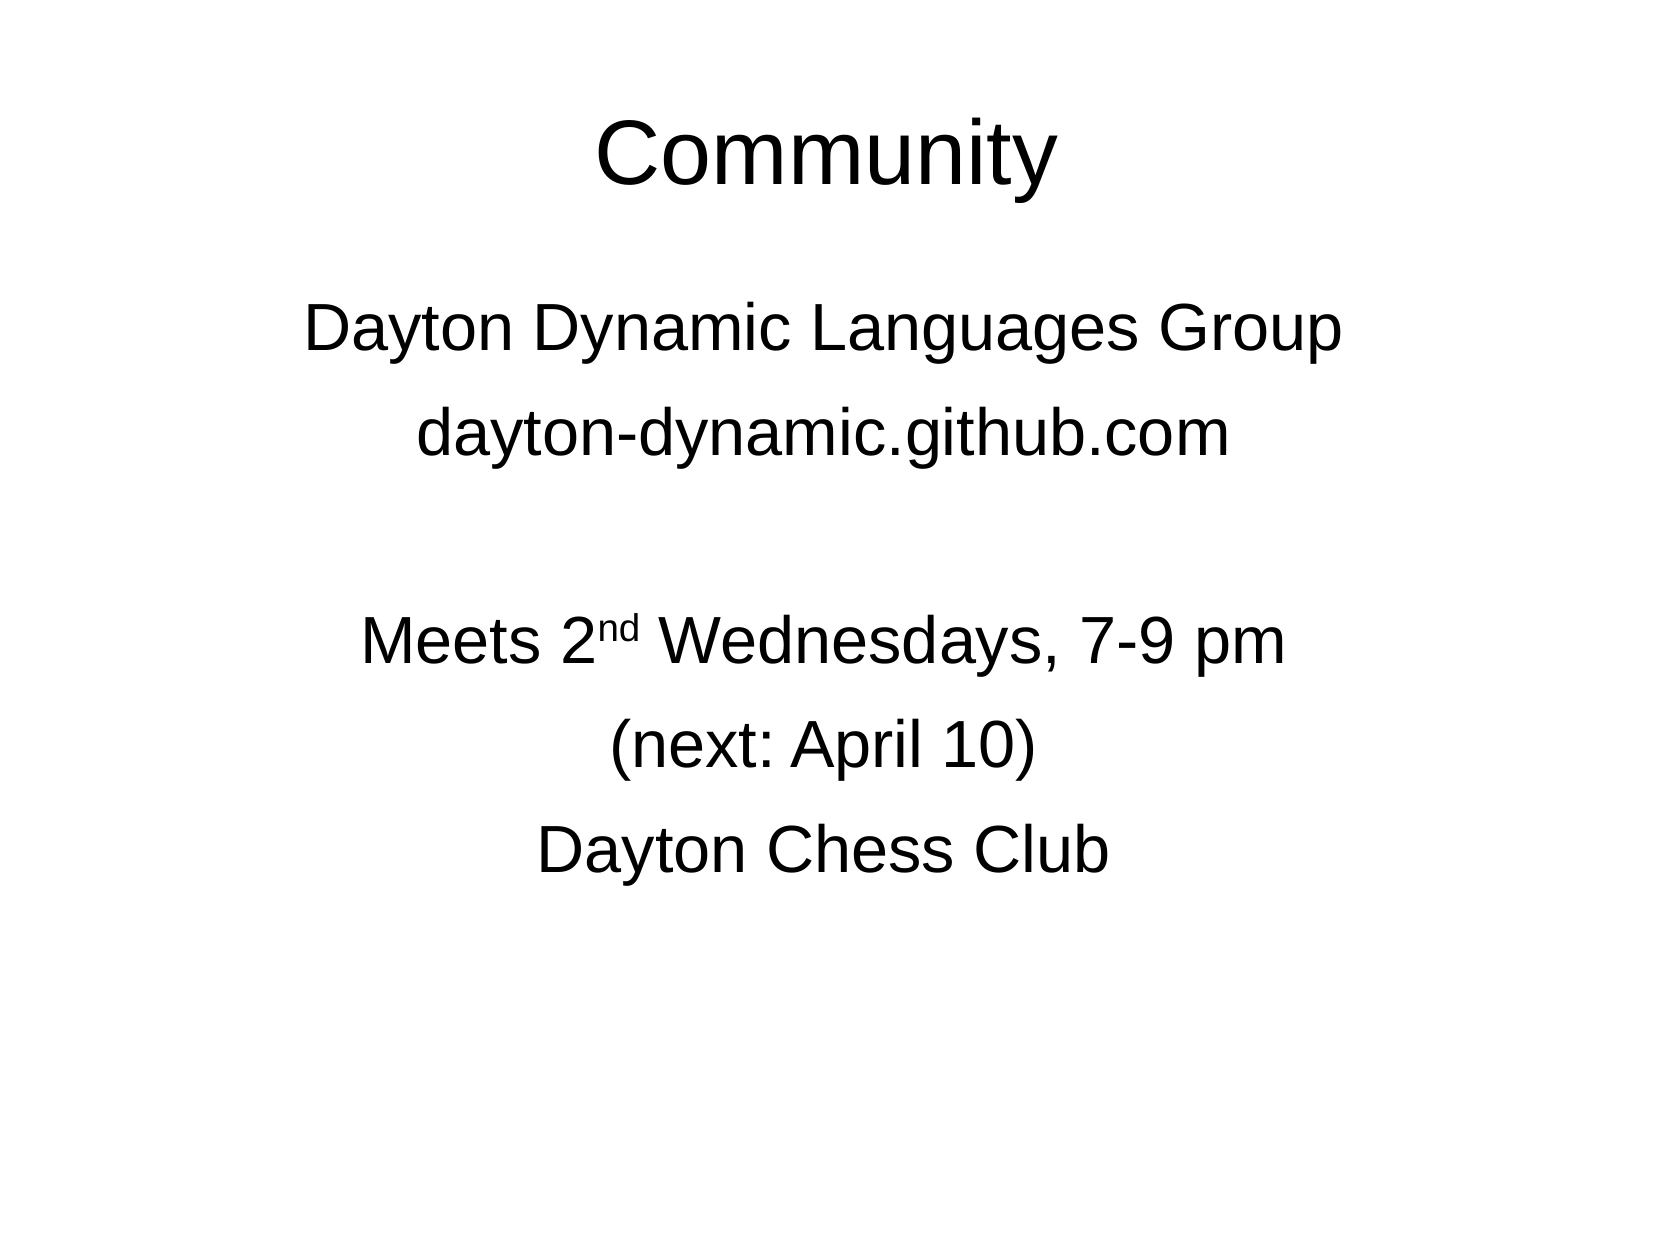

# Community
Dayton Dynamic Languages Group
dayton-dynamic.github.com
Meets 2nd Wednesdays, 7-9 pm
(next: April 10)
Dayton Chess Club